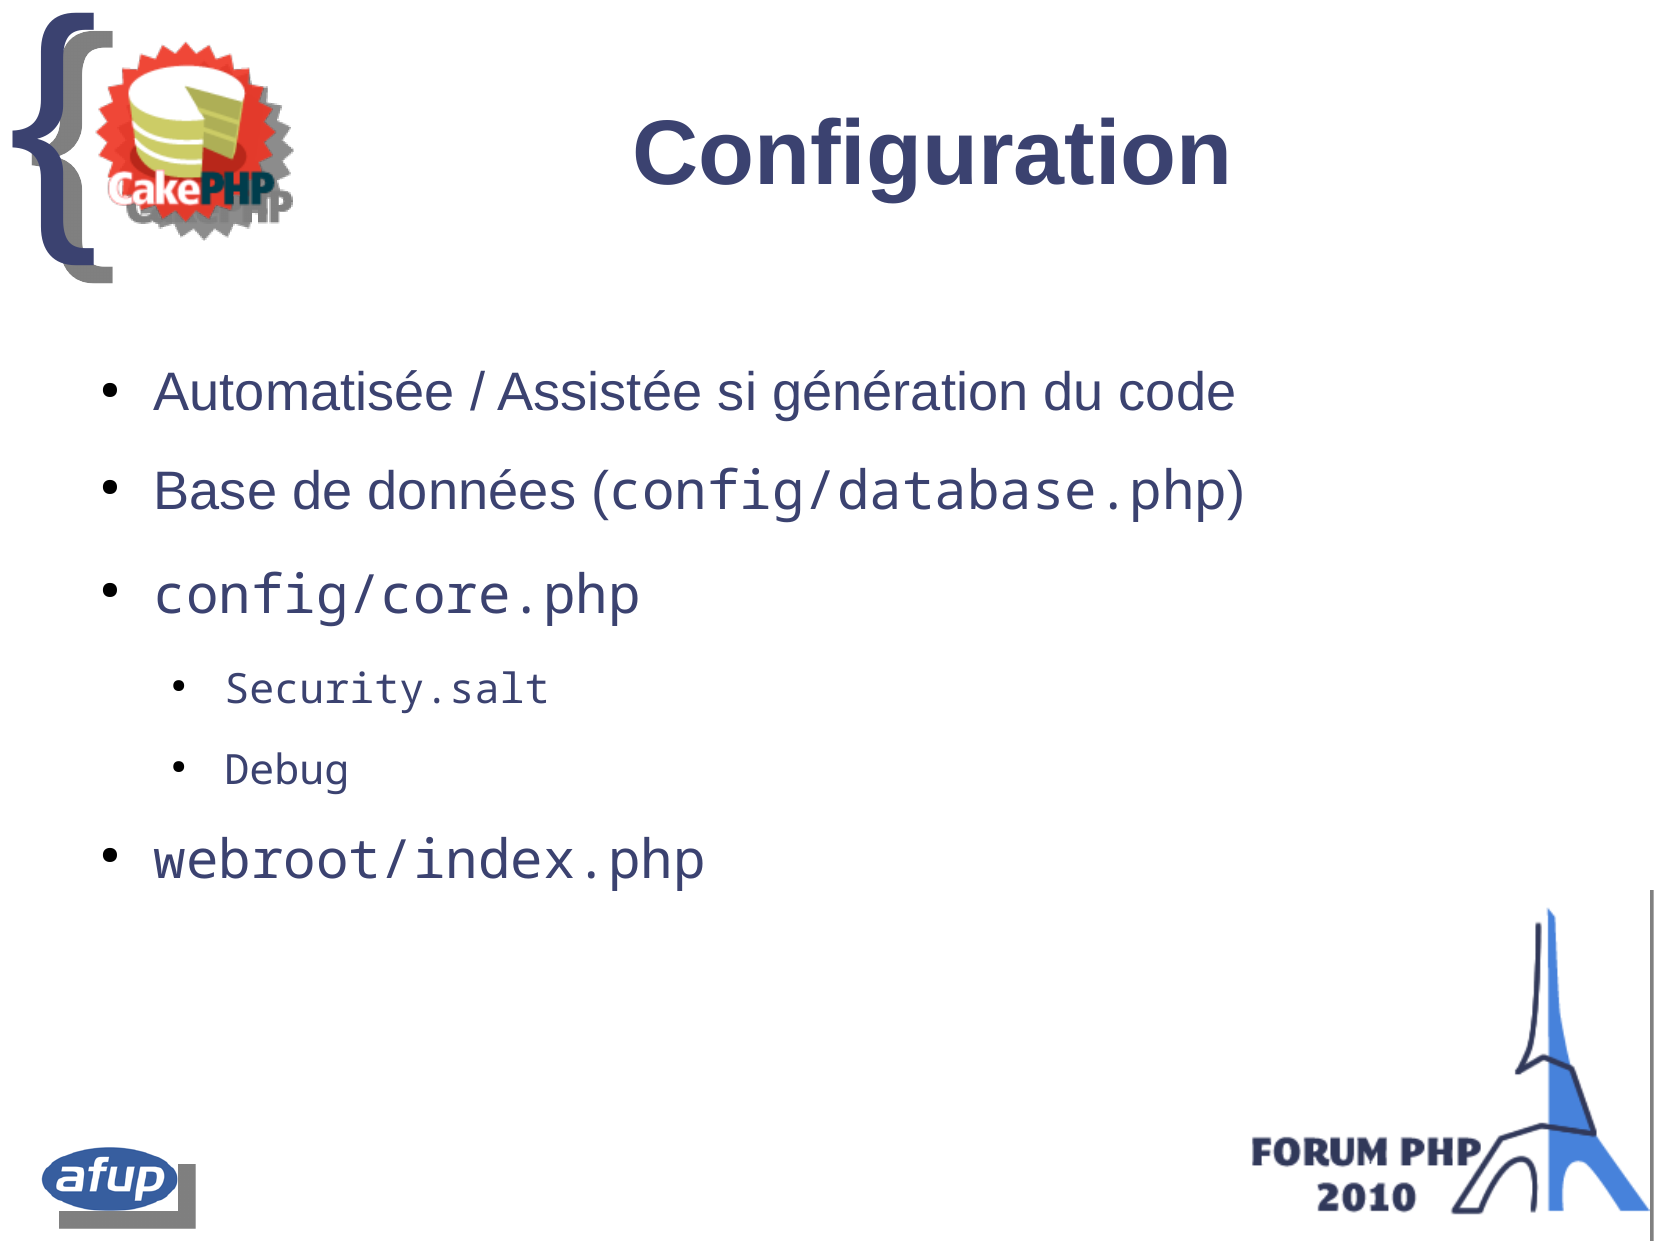

# Configuration
Automatisée / Assistée si génération du code
Base de données (config/database.php)
config/core.php
Security.salt
Debug
webroot/index.php